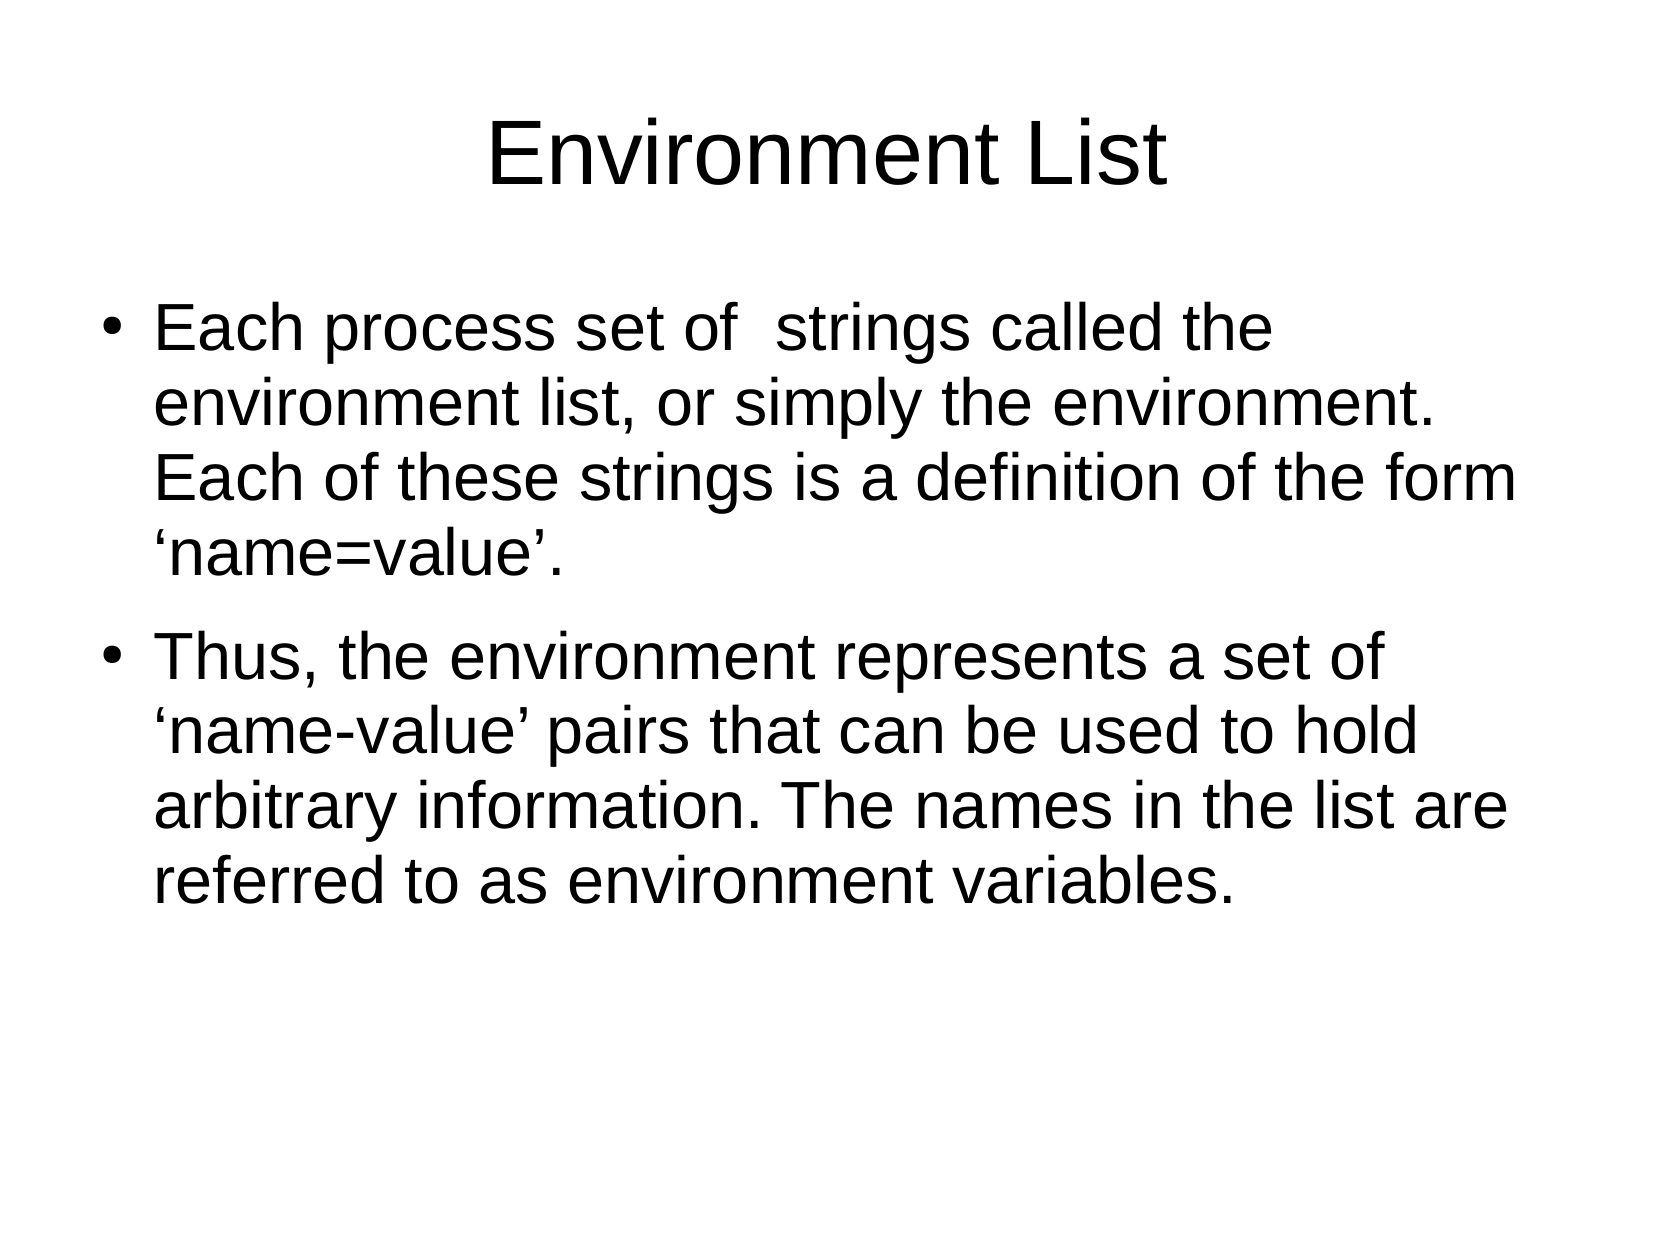

# Environment List
Each process set of strings called the environment list, or simply the environment. Each of these strings is a definition of the form ‘name=value’.
Thus, the environment represents a set of ‘name-value’ pairs that can be used to hold arbitrary information. The names in the list are referred to as environment variables.